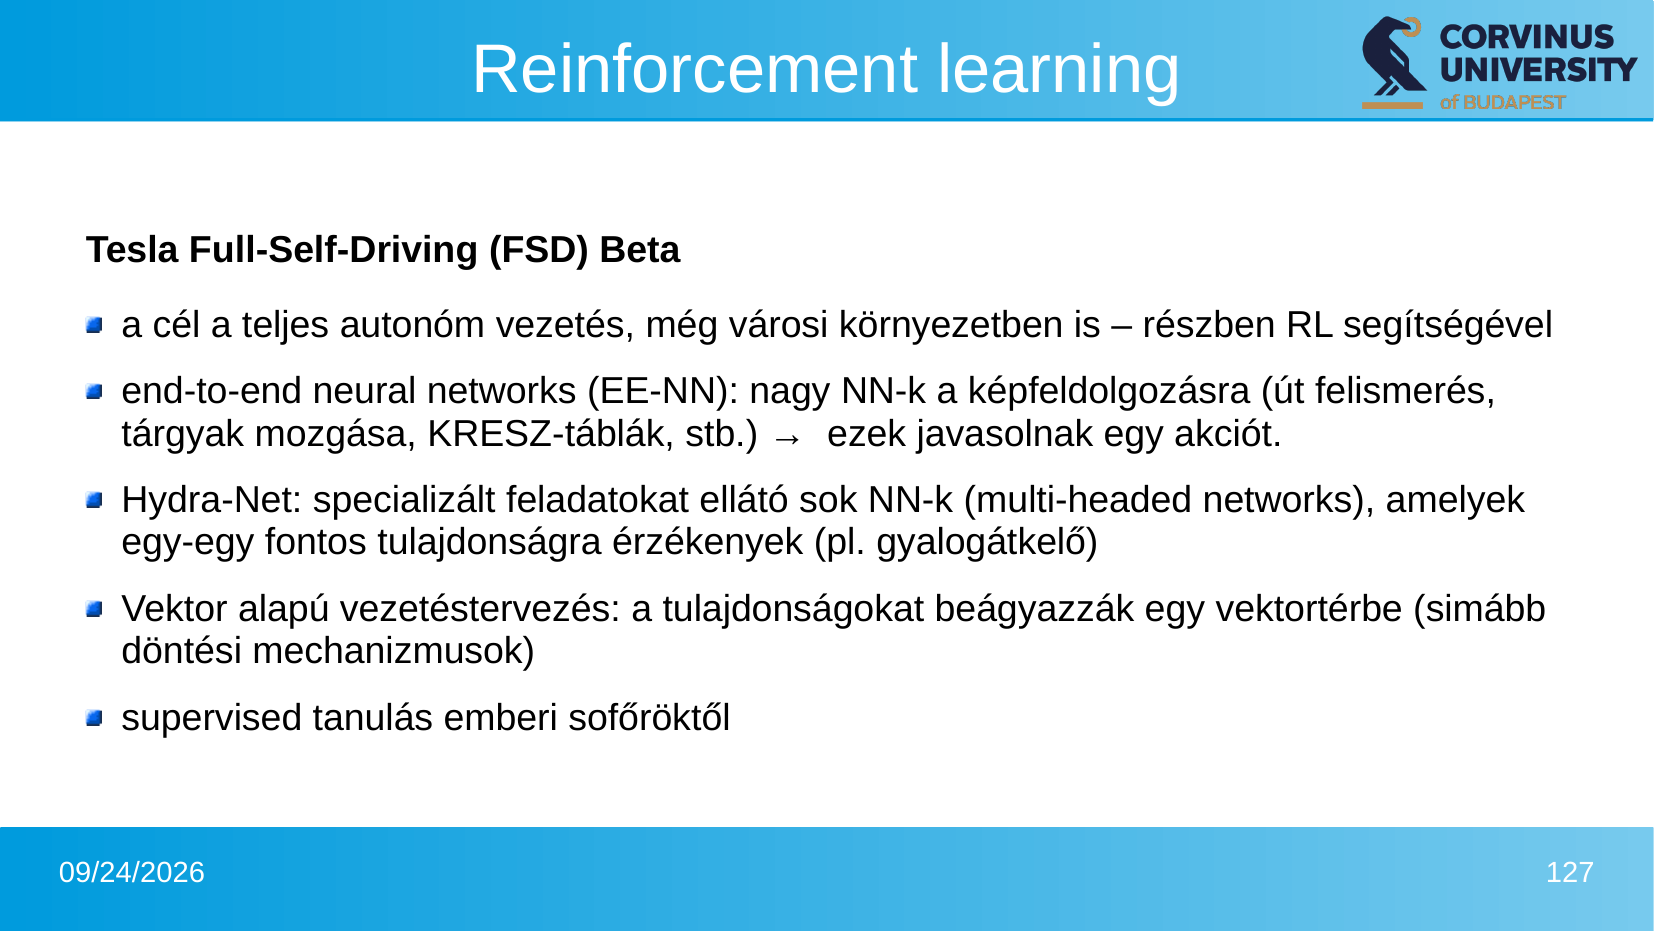

# Reinforcement learning
Tesla Full-Self-Driving (FSD) Beta
a cél a teljes autonóm vezetés, még városi környezetben is – részben RL segítségével
end-to-end neural networks (EE-NN): nagy NN-k a képfeldolgozásra (út felismerés, tárgyak mozgása, KRESZ-táblák, stb.) → ezek javasolnak egy akciót.
Hydra-Net: specializált feladatokat ellátó sok NN-k (multi-headed networks), amelyek egy-egy fontos tulajdonságra érzékenyek (pl. gyalogátkelő)
Vektor alapú vezetéstervezés: a tulajdonságokat beágyazzák egy vektortérbe (simább döntési mechanizmusok)
supervised tanulás emberi sofőröktől
127